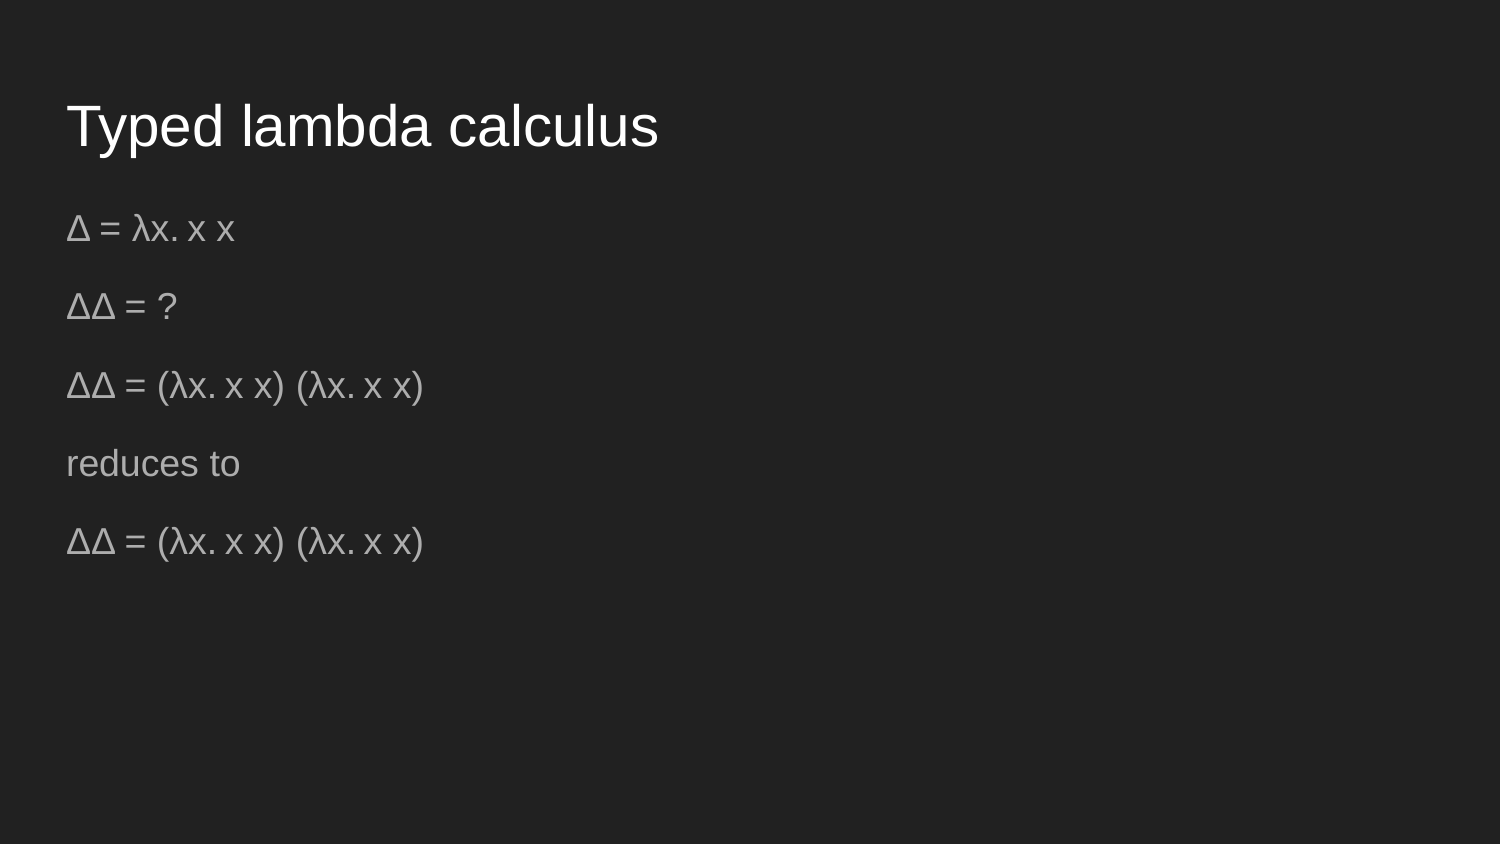

# Typed lambda calculus
Δ = λx. x x
ΔΔ = ?
ΔΔ = (λx. x x) (λx. x x)
reduces to
ΔΔ = (λx. x x) (λx. x x)